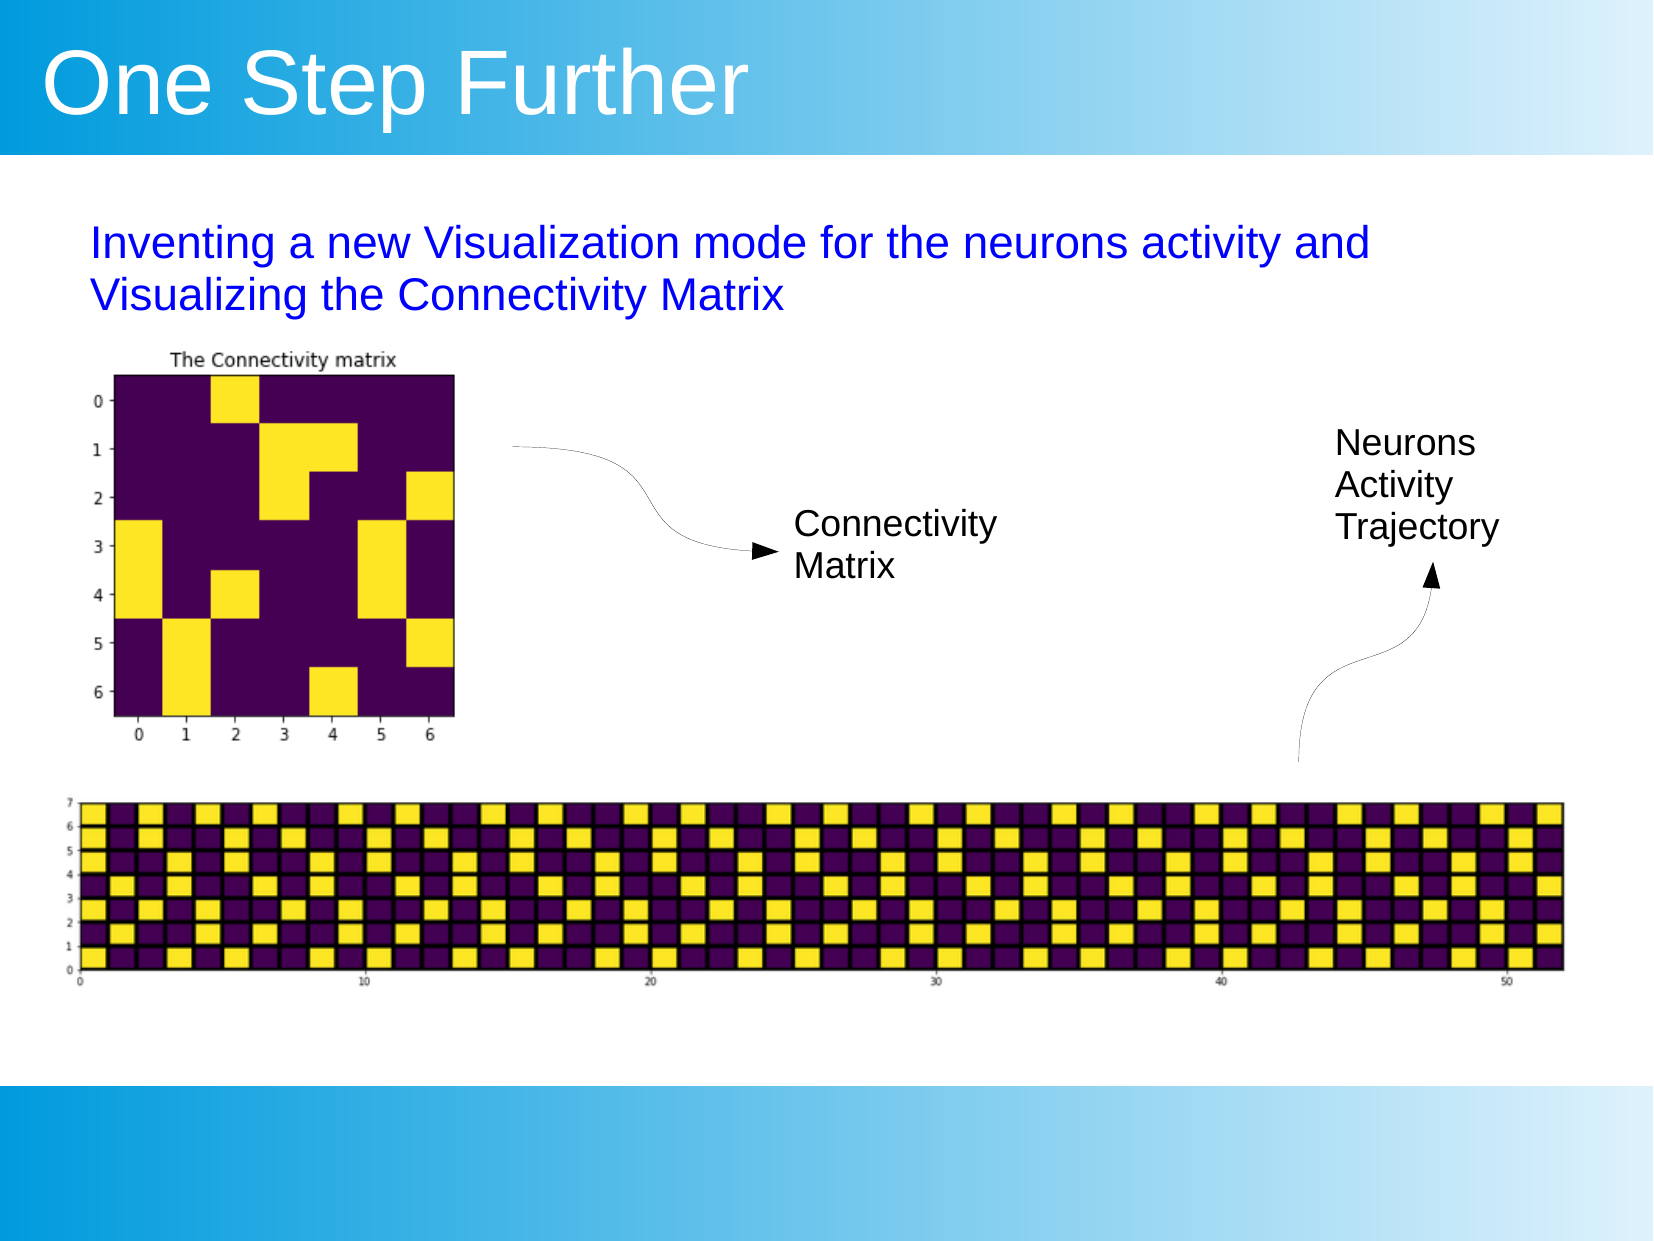

# One Step Further
Inventing a new Visualization mode for the neurons activity and Visualizing the Connectivity Matrix
Neurons
Activity
Trajectory
Connectivity Matrix